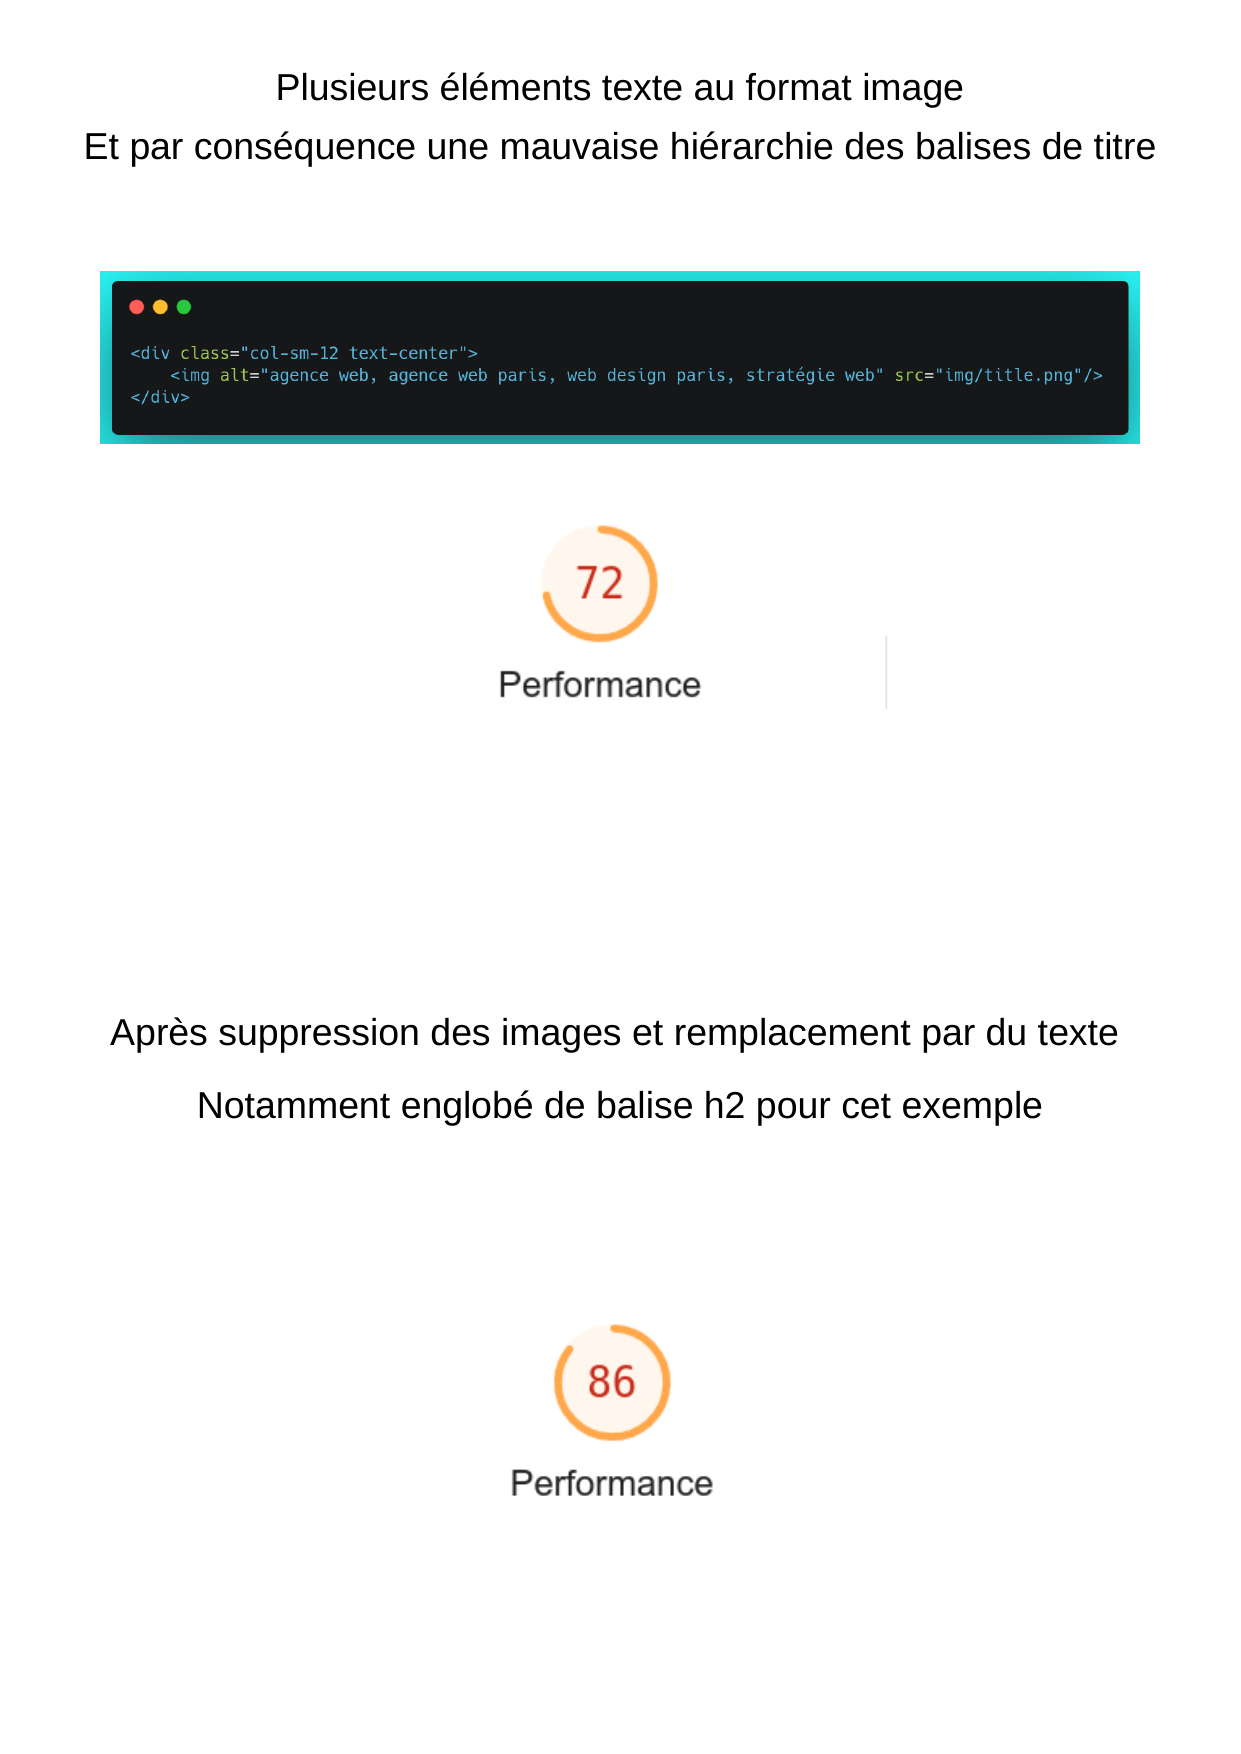

Plusieurs éléments texte au format image
Et par conséquence une mauvaise hiérarchie des balises de titre
Après suppression des images et remplacement par du texte
Notamment englobé de balise h2 pour cet exemple